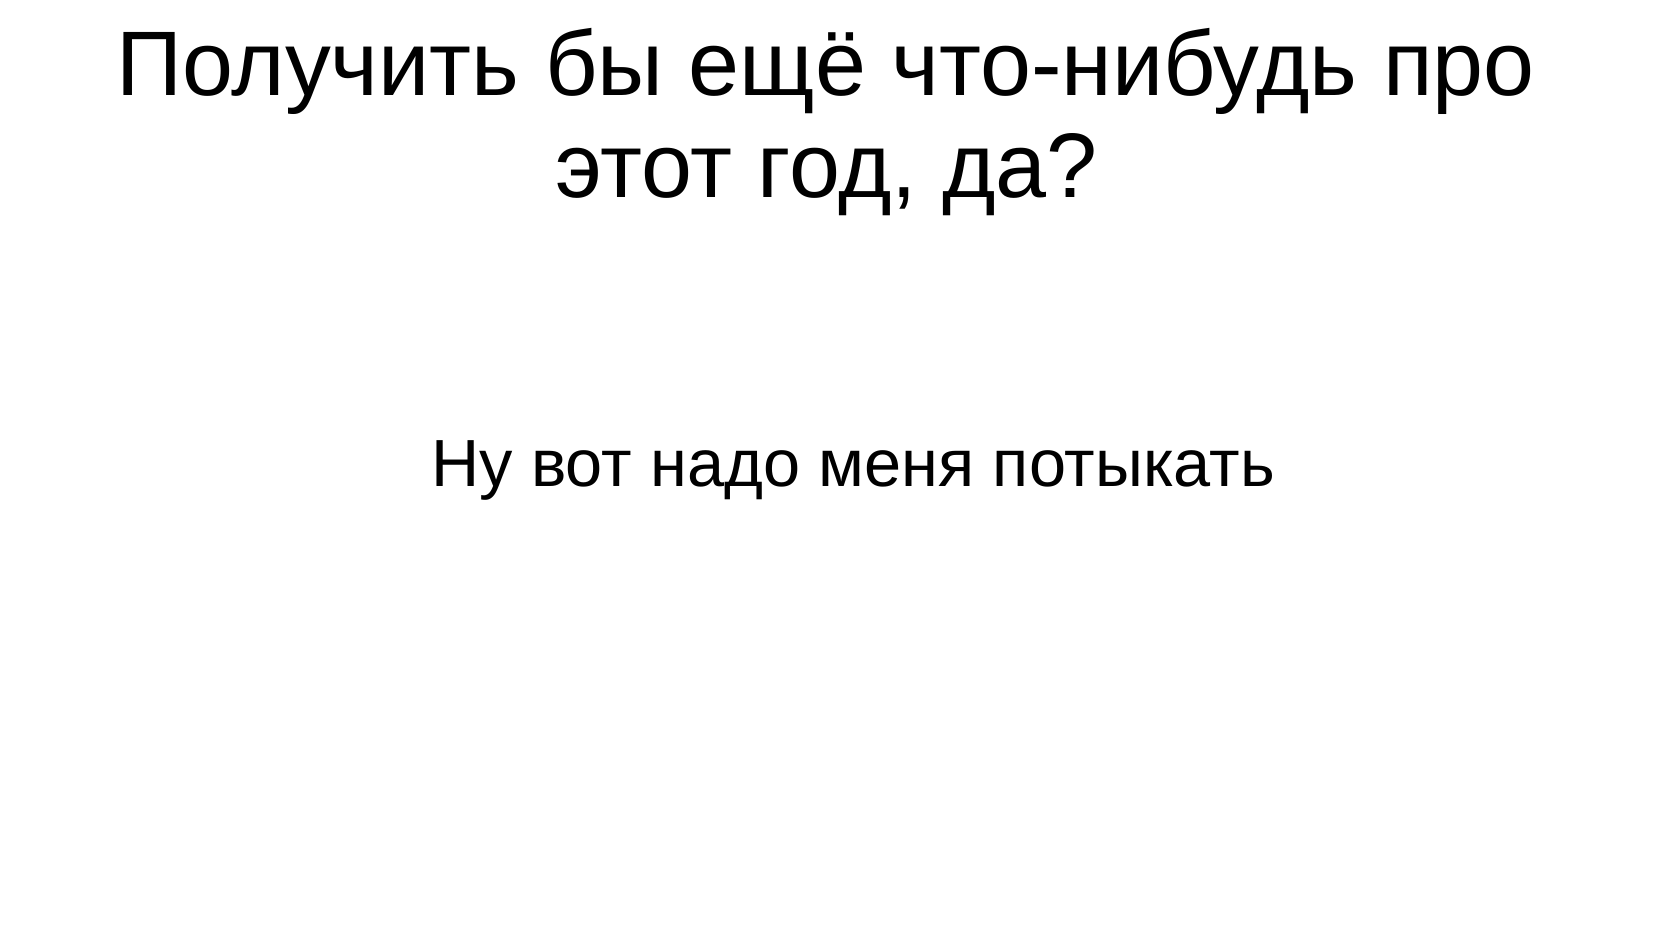

# Получить бы ещё что-нибудь про этот год, да?
 Ну вот надо меня потыкать